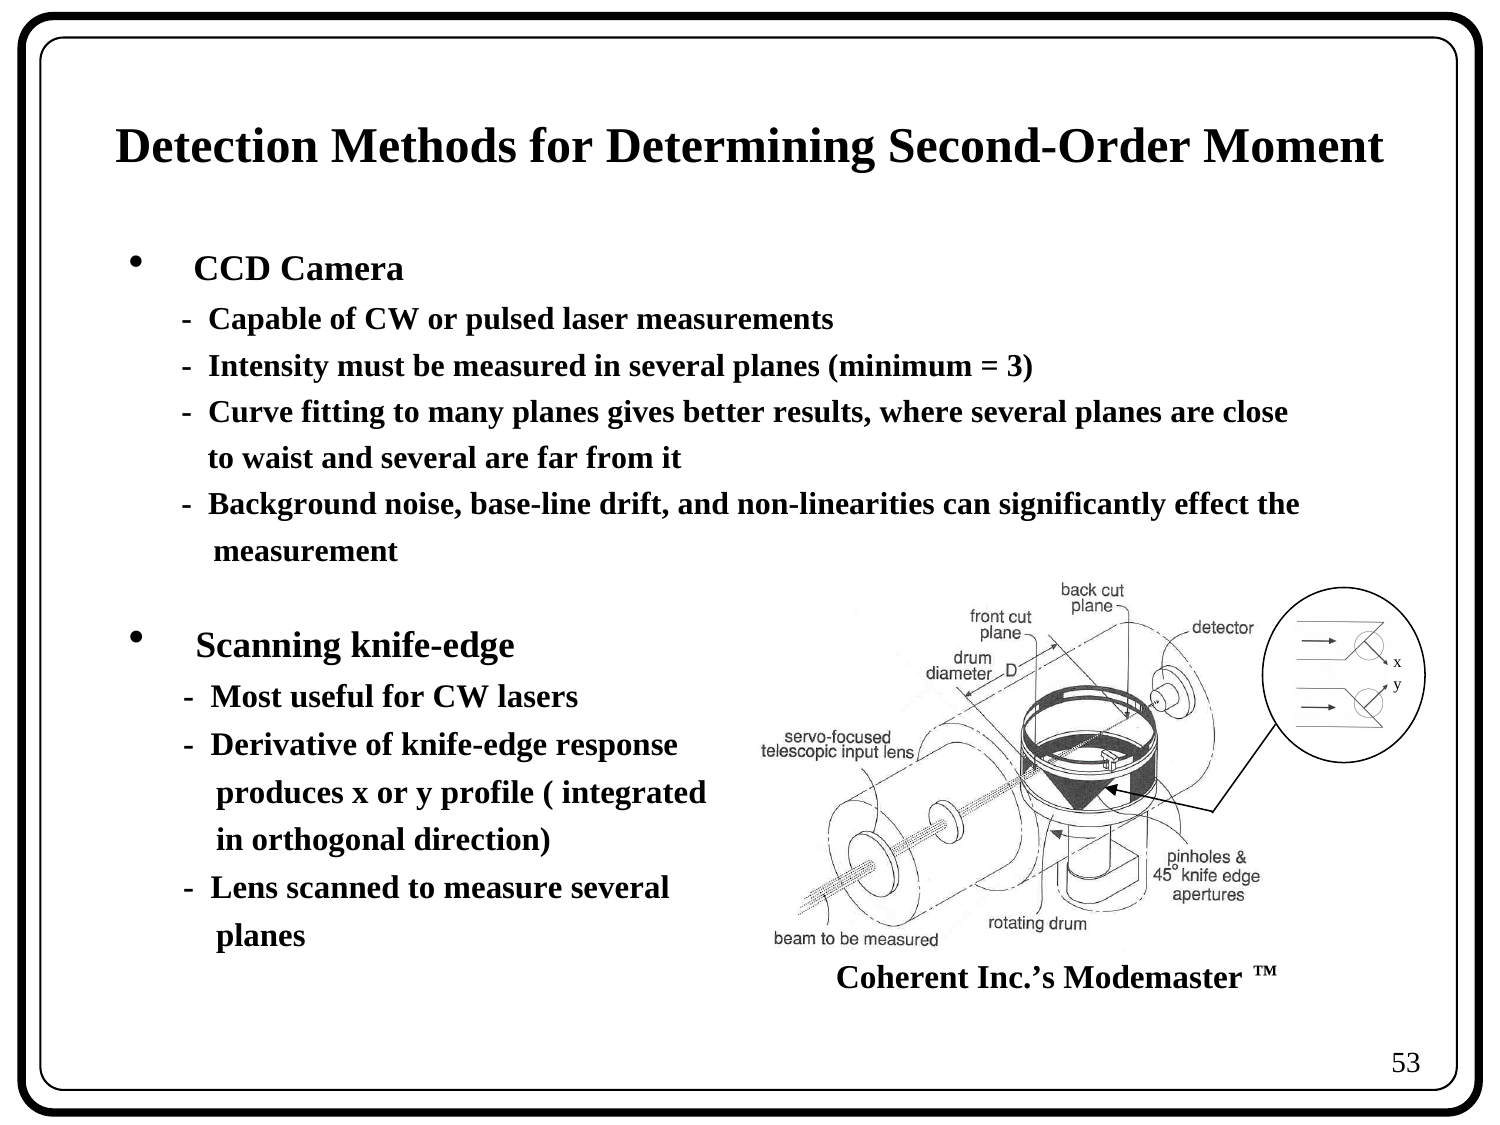

Detection Methods for Determining Second-Order Moment
# CCD Camera
	- Capable of CW or pulsed laser measurements
	- Intensity must be measured in several planes (minimum = 3)
	- Curve fitting to many planes gives better results, where several planes are close
 to waist and several are far from it
	- Background noise, base-line drift, and non-linearities can significantly effect the
	 measurement
 Scanning knife-edge
	- Most useful for CW lasers
	- Derivative of knife-edge response
	 produces x or y profile ( integrated
	 in orthogonal direction)
	- Lens scanned to measure several
	 planes
x
y
Coherent Inc.’s Modemaster
™